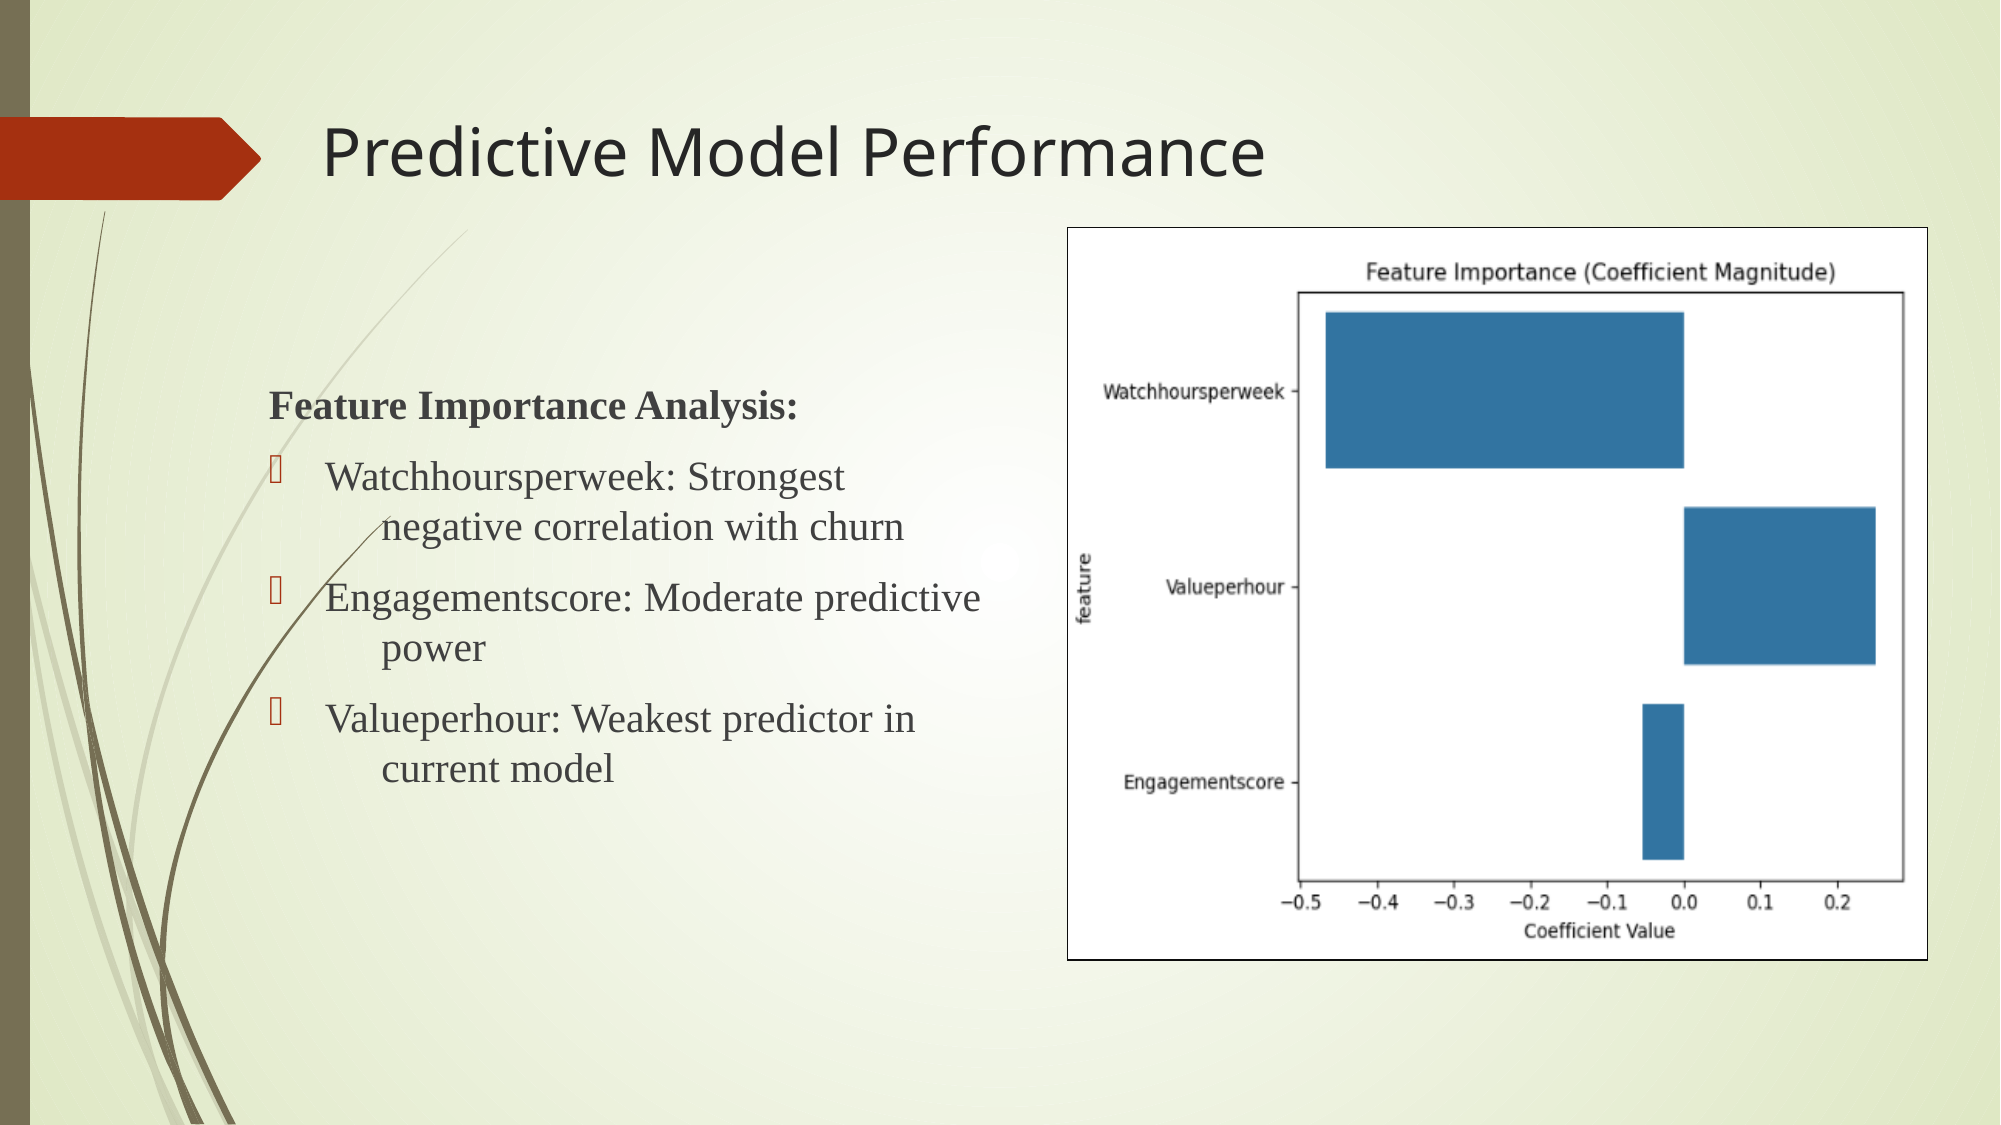

# Predictive Model Performance
Feature Importance Analysis:
Watchhoursperweek: Strongest negative correlation with churn
Engagementscore: Moderate predictive power
Valueperhour: Weakest predictor in current model